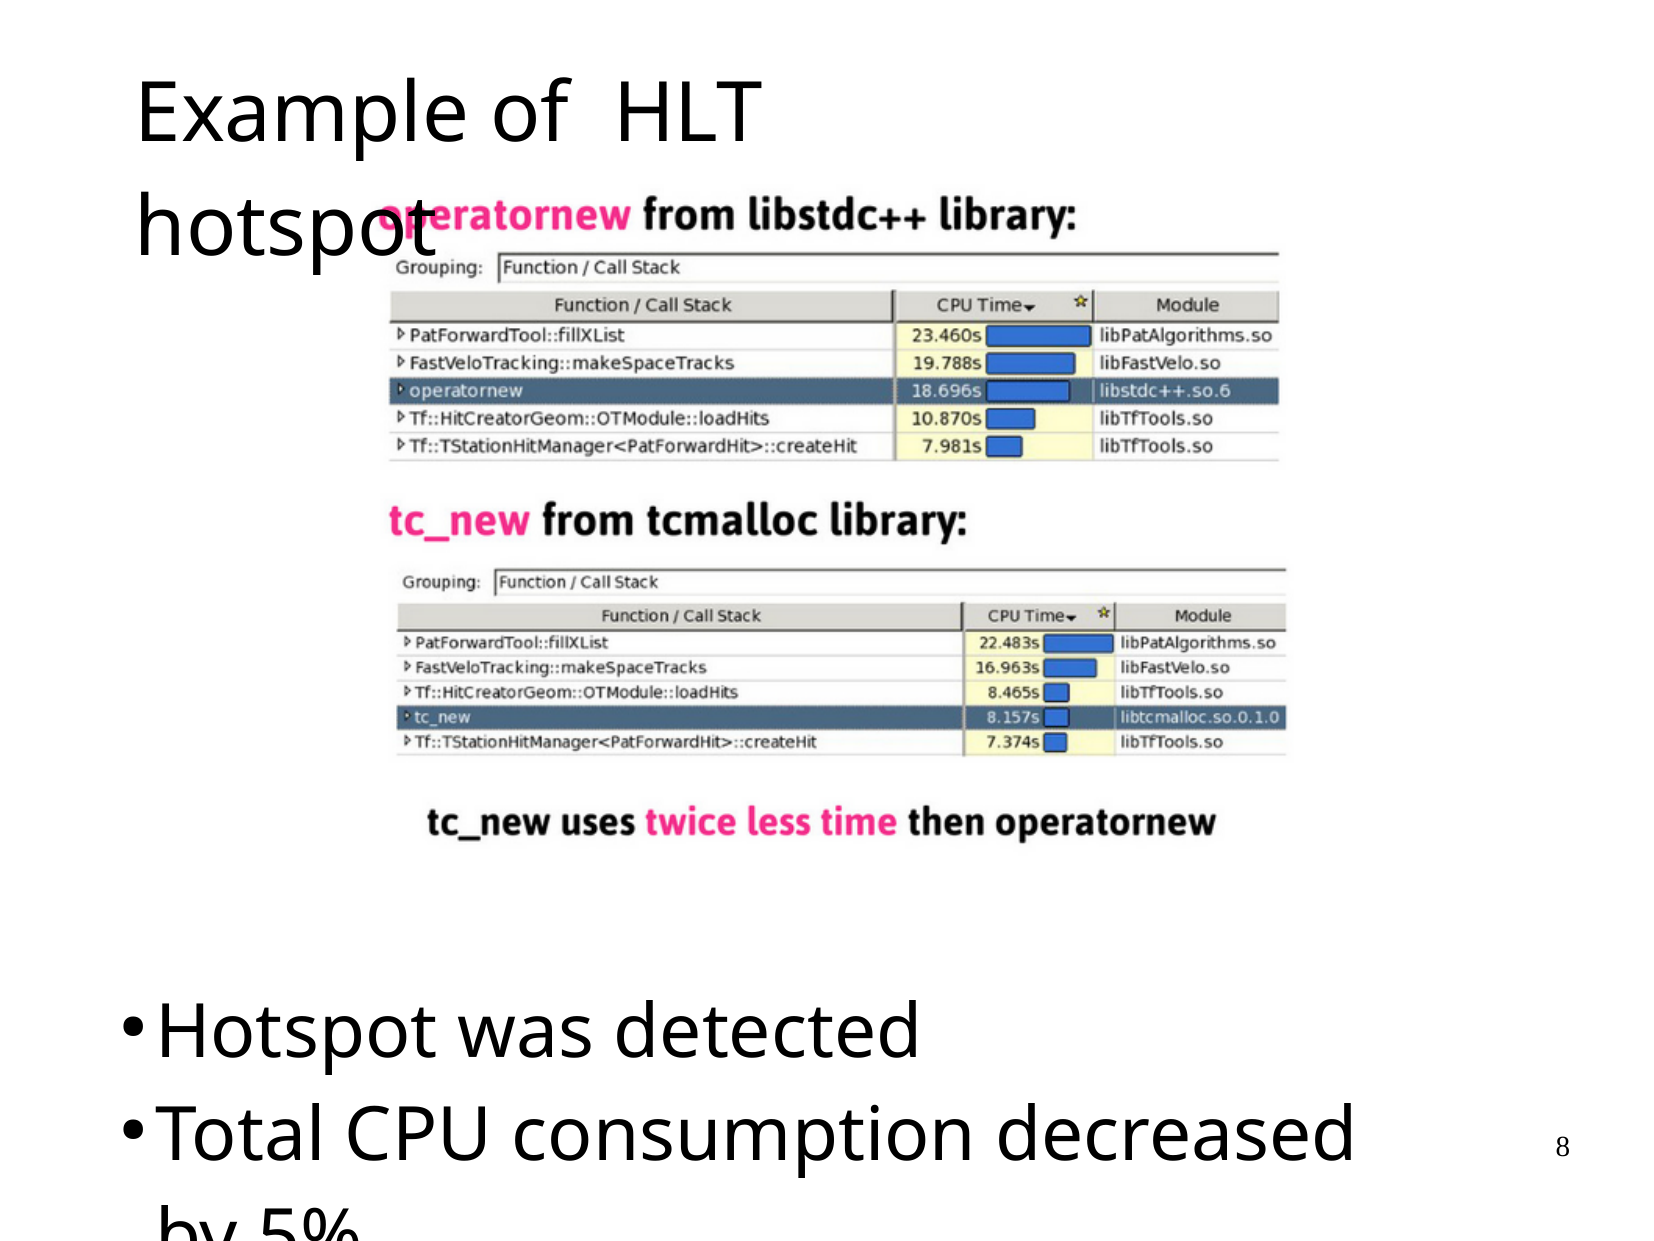

Example of HLT hotspot
Hotspot was detected
Total CPU consumption decreased by 5%
8